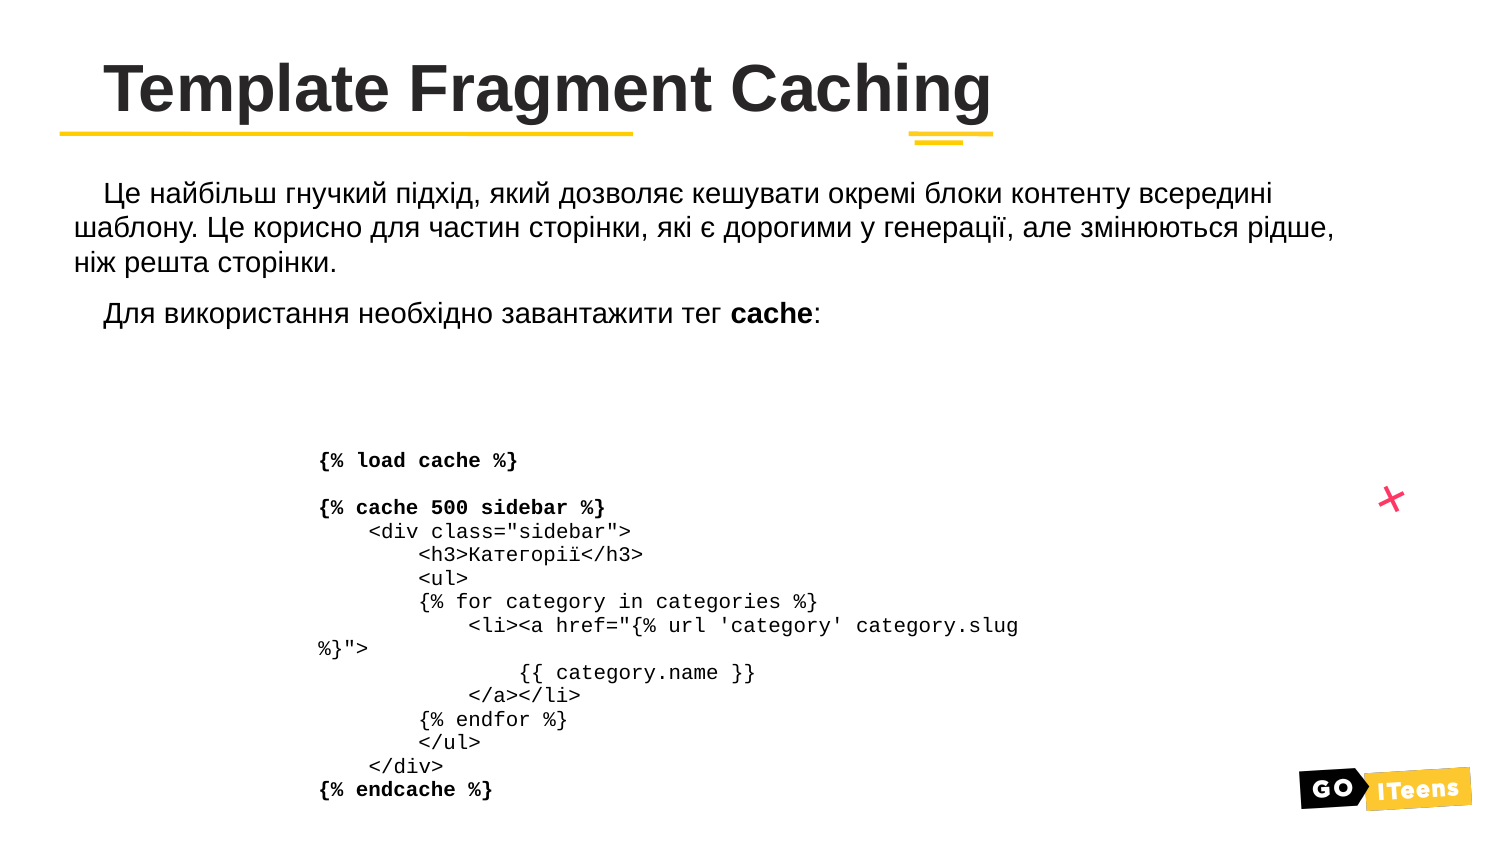

Template Fragment Caching
+
Це найбільш гнучкий підхід, який дозволяє кешувати окремі блоки контенту всередині шаблону. Це корисно для частин сторінки, які є дорогими у генерації, але змінюються рідше, ніж решта сторінки.
Для використання необхідно завантажити тег cache:
{% load cache %}
{% cache 500 sidebar %}
 <div class="sidebar">
 <h3>Категорії</h3>
 <ul>
 {% for category in categories %}
 <li><a href="{% url 'category' category.slug %}">
 {{ category.name }}
 </a></li>
 {% endfor %}
 </ul>
 </div>
{% endcache %}